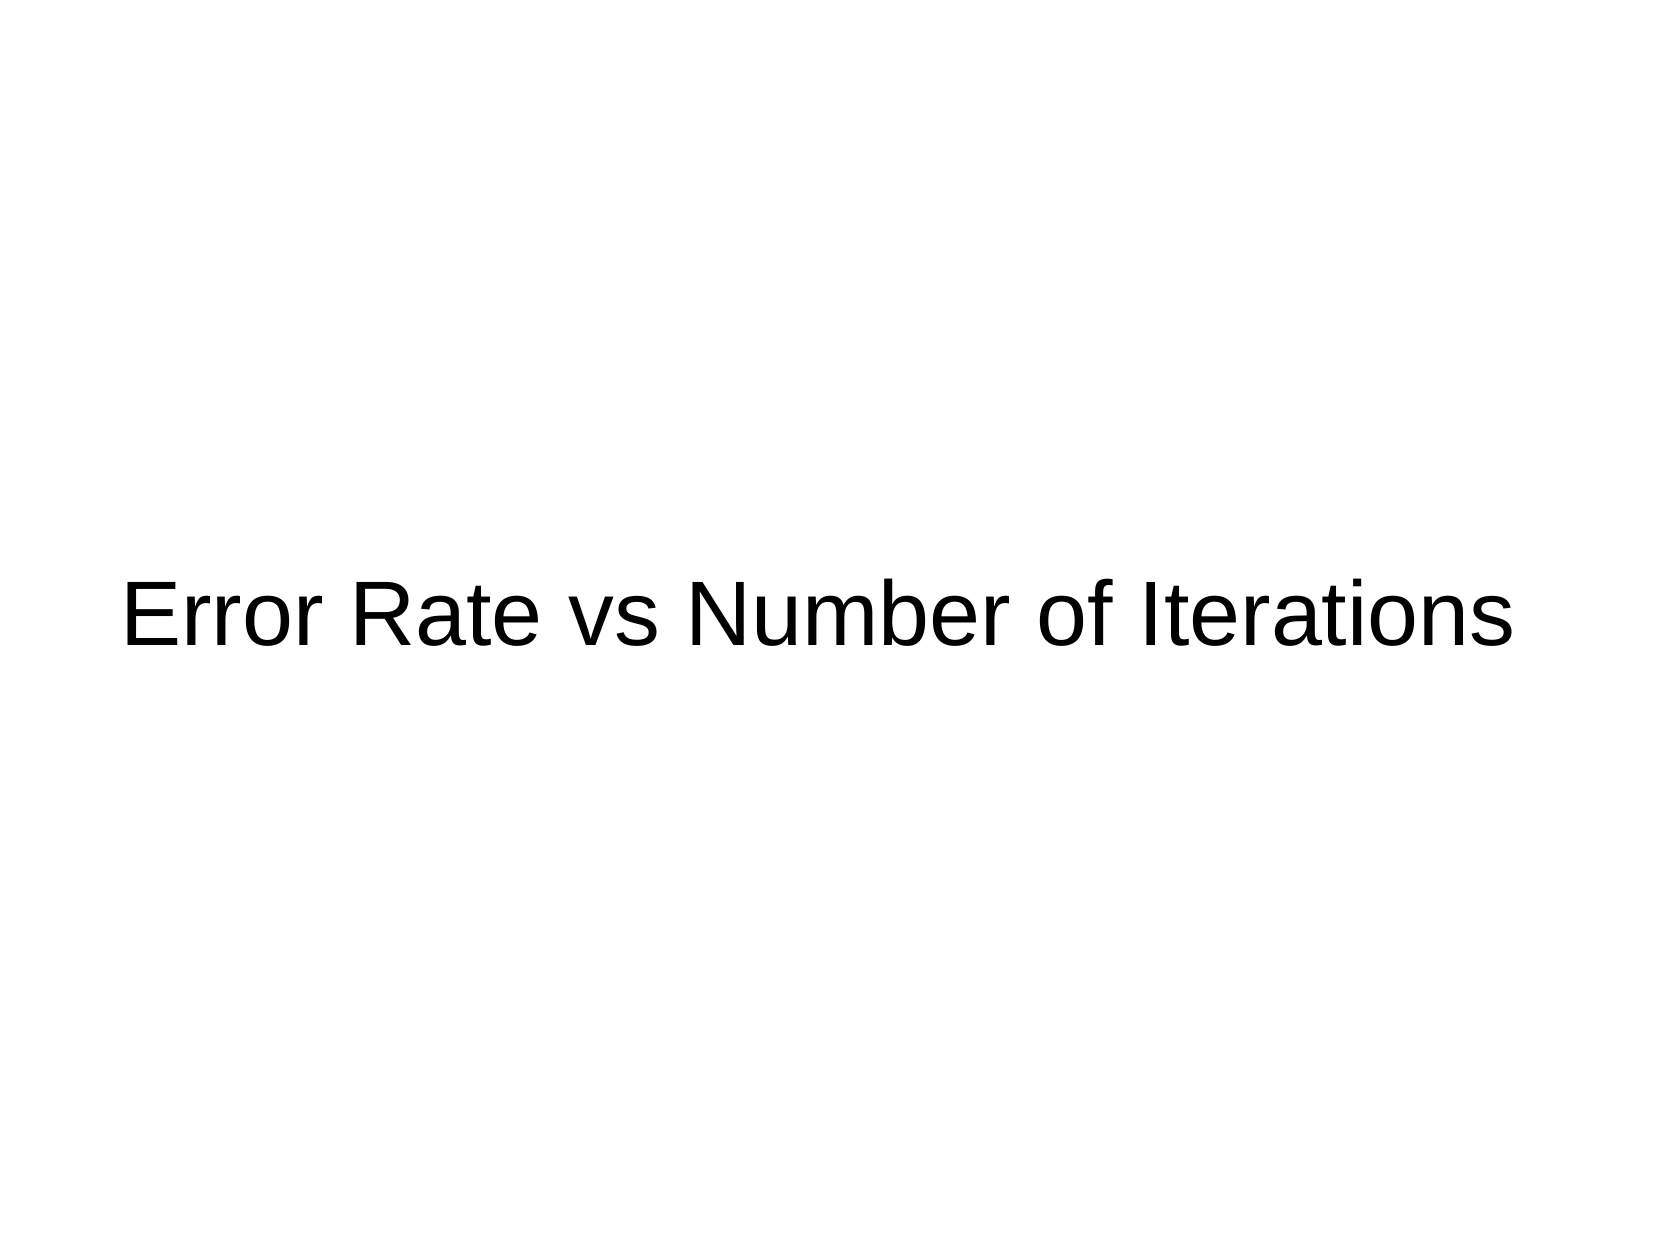

# Error Rate vs Number of Iterations